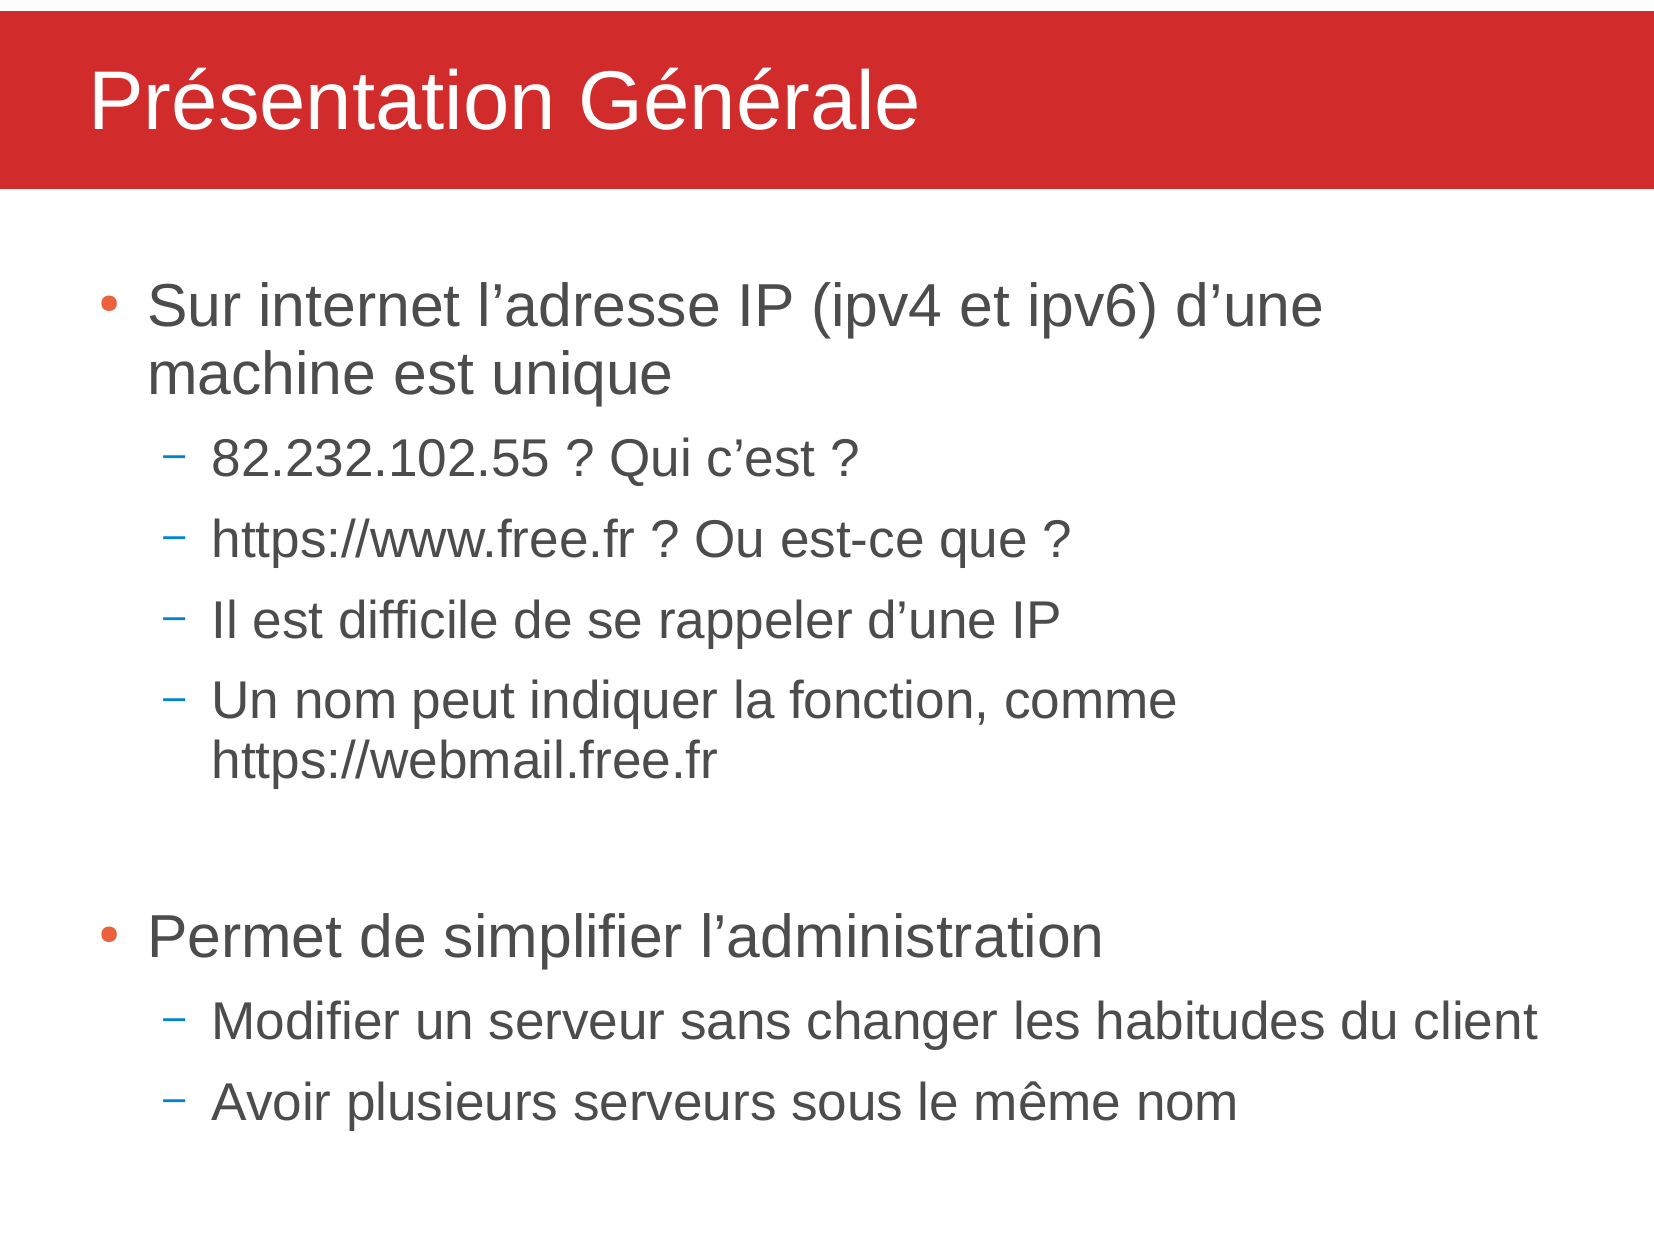

# Présentation Générale
Sur internet l’adresse IP (ipv4 et ipv6) d’une machine est unique
82.232.102.55 ? Qui c’est ?
https://www.free.fr ? Ou est-ce que ?
Il est difficile de se rappeler d’une IP
Un nom peut indiquer la fonction, comme https://webmail.free.fr
Permet de simplifier l’administration
Modifier un serveur sans changer les habitudes du client
Avoir plusieurs serveurs sous le même nom